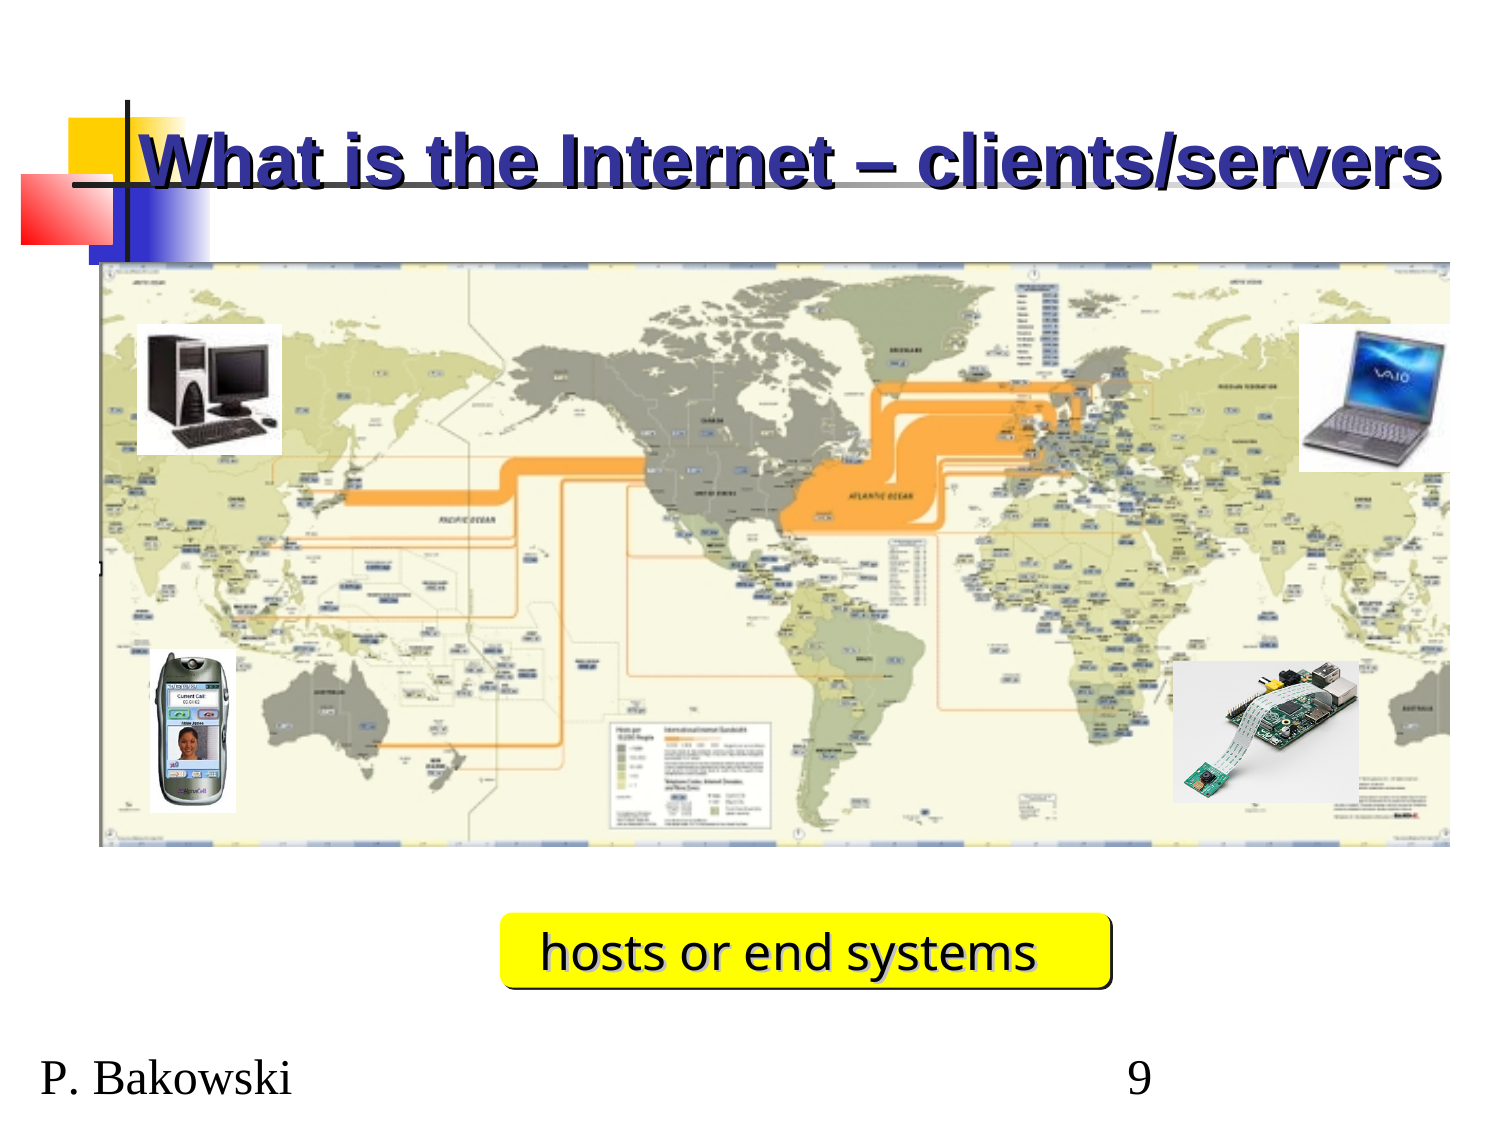

# What is the Internet – clients/servers
hosts or end systems
P.Bakowski
9